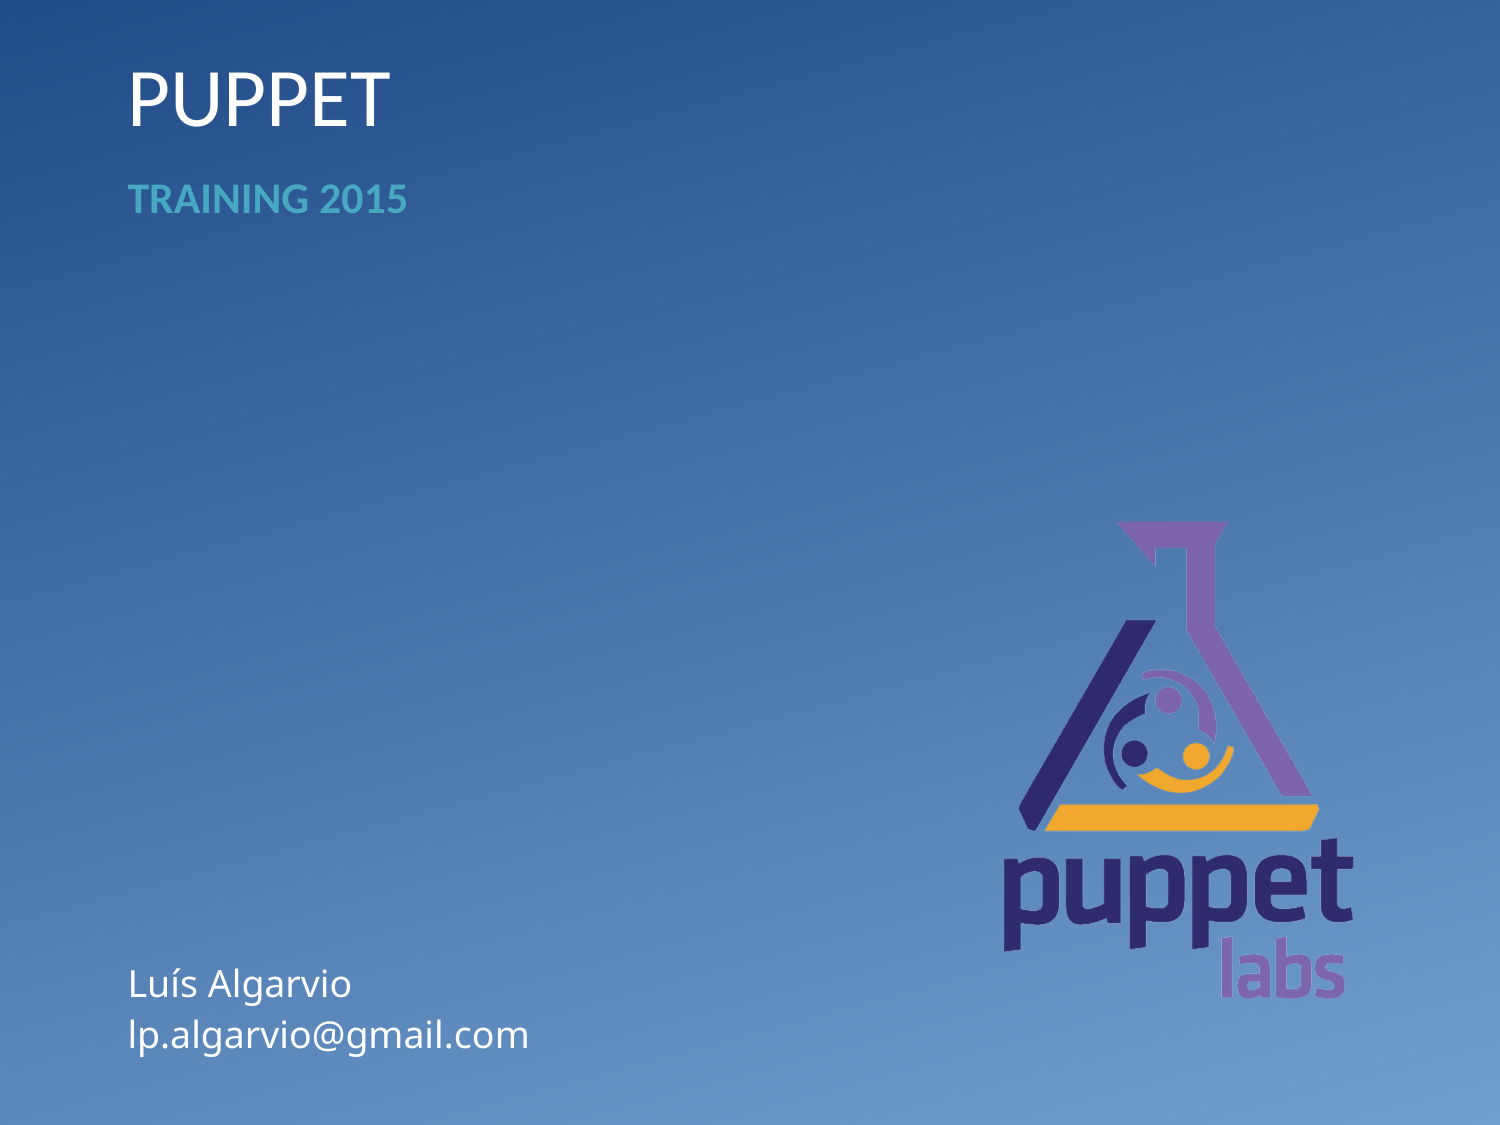

# PUPPET
Training 2015
Luís Algarvio
lp.algarvio@gmail.com